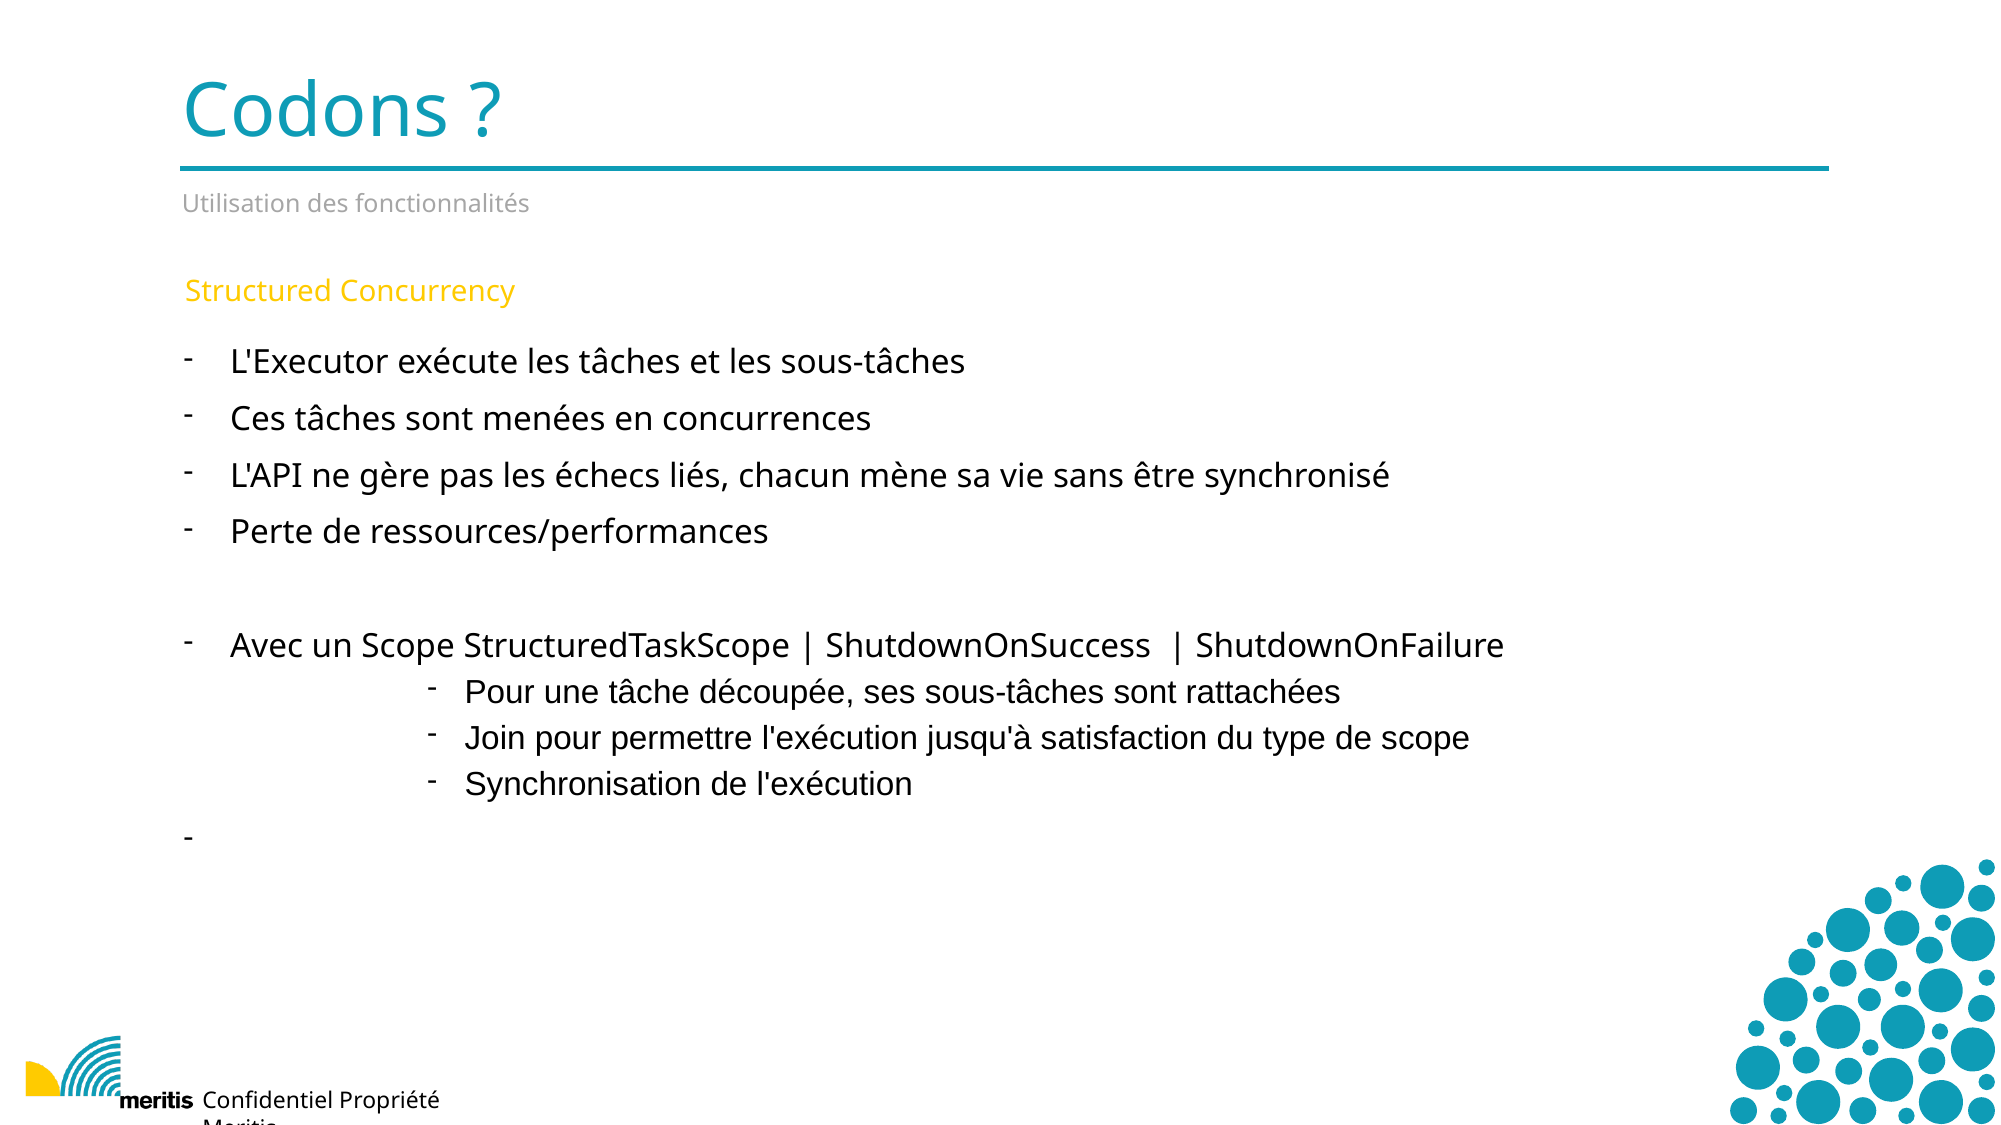

# Codons ?
Utilisation des fonctionnalités
Structured Concurrency
L'Executor exécute les tâches et les sous-tâches
Ces tâches sont menées en concurrences
L'API ne gère pas les échecs liés, chacun mène sa vie sans être synchronisé
Perte de ressources/performances
Avec un Scope StructuredTaskScope | ShutdownOnSuccess  | ShutdownOnFailure
Pour une tâche découpée, ses sous-tâches sont rattachées
Join pour permettre l'exécution jusqu'à satisfaction du type de scope
Synchronisation de l'exécution